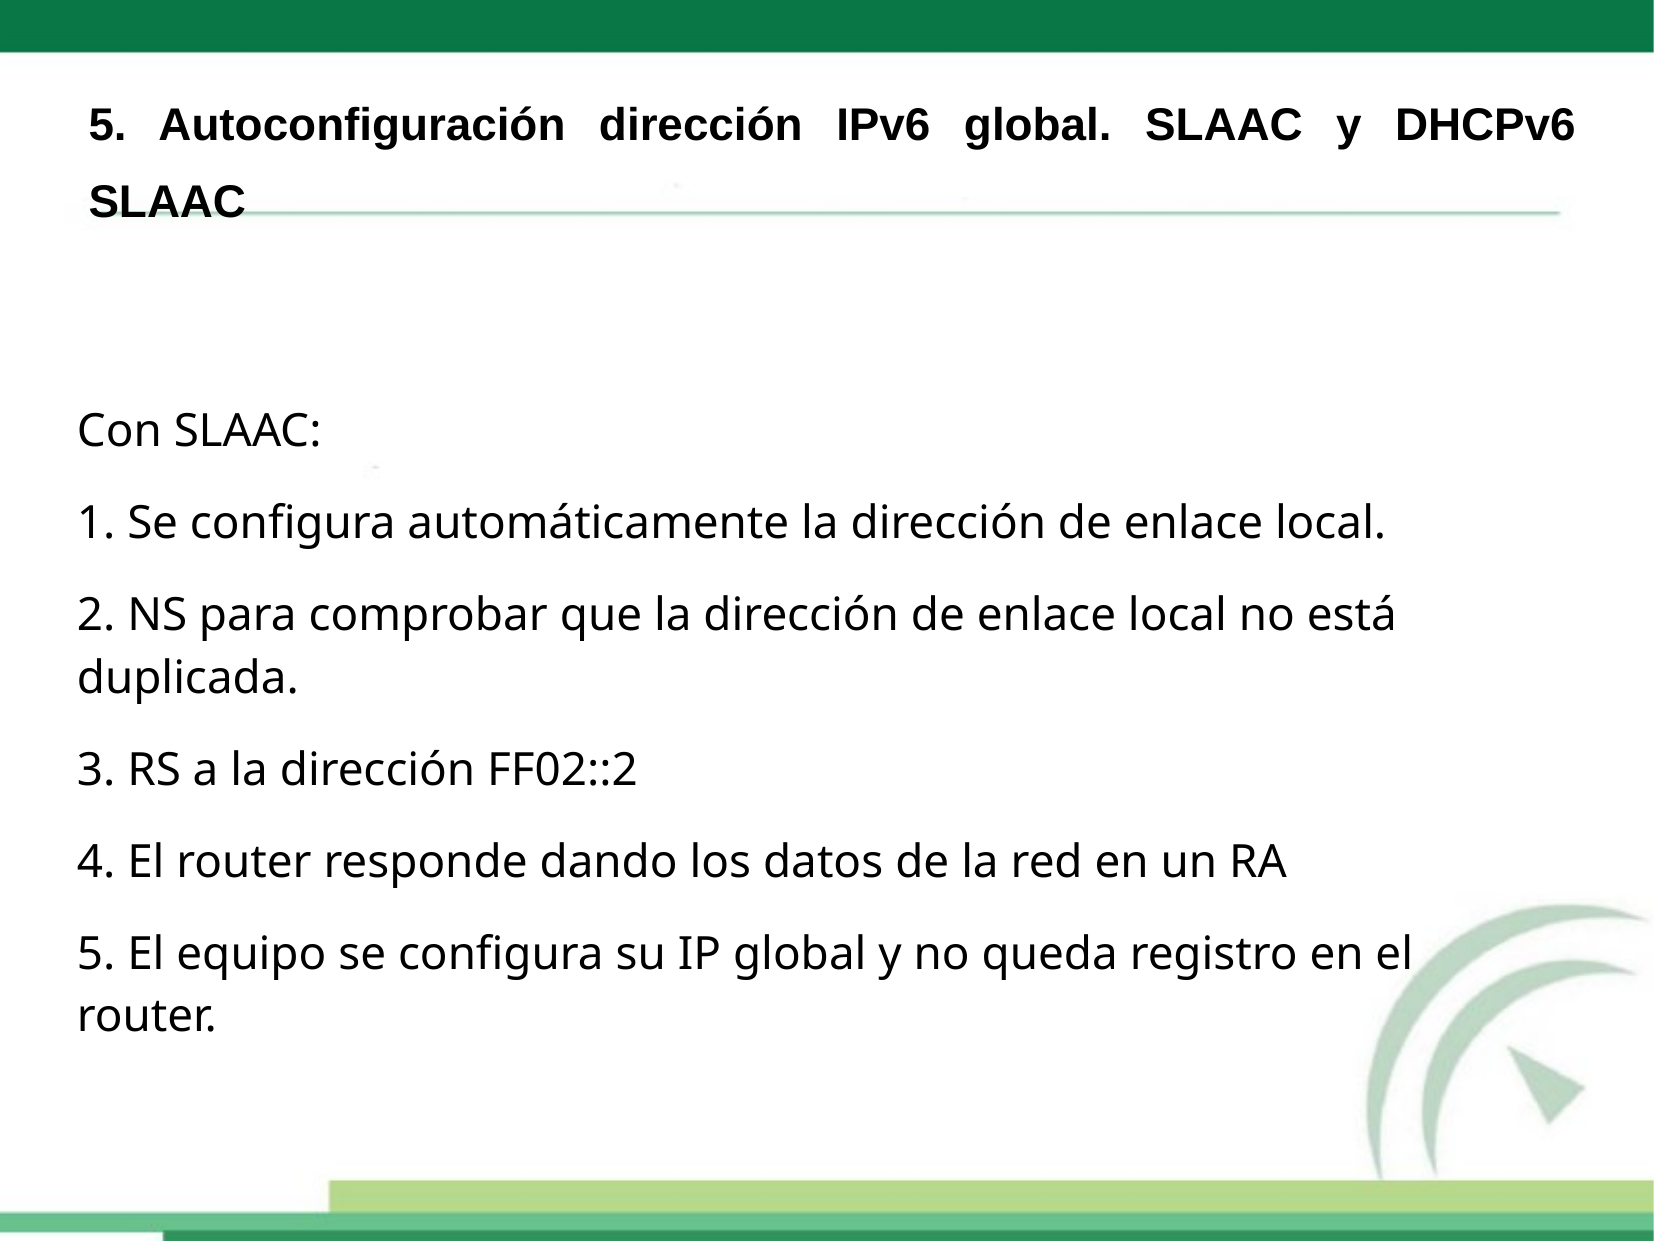

# 5. Autoconfiguración dirección IPv6 global. SLAAC y DHCPv6 SLAAC
Con SLAAC:
1. Se configura automáticamente la dirección de enlace local.
2. NS para comprobar que la dirección de enlace local no está duplicada.
3. RS a la dirección FF02::2
4. El router responde dando los datos de la red en un RA
5. El equipo se configura su IP global y no queda registro en el router.